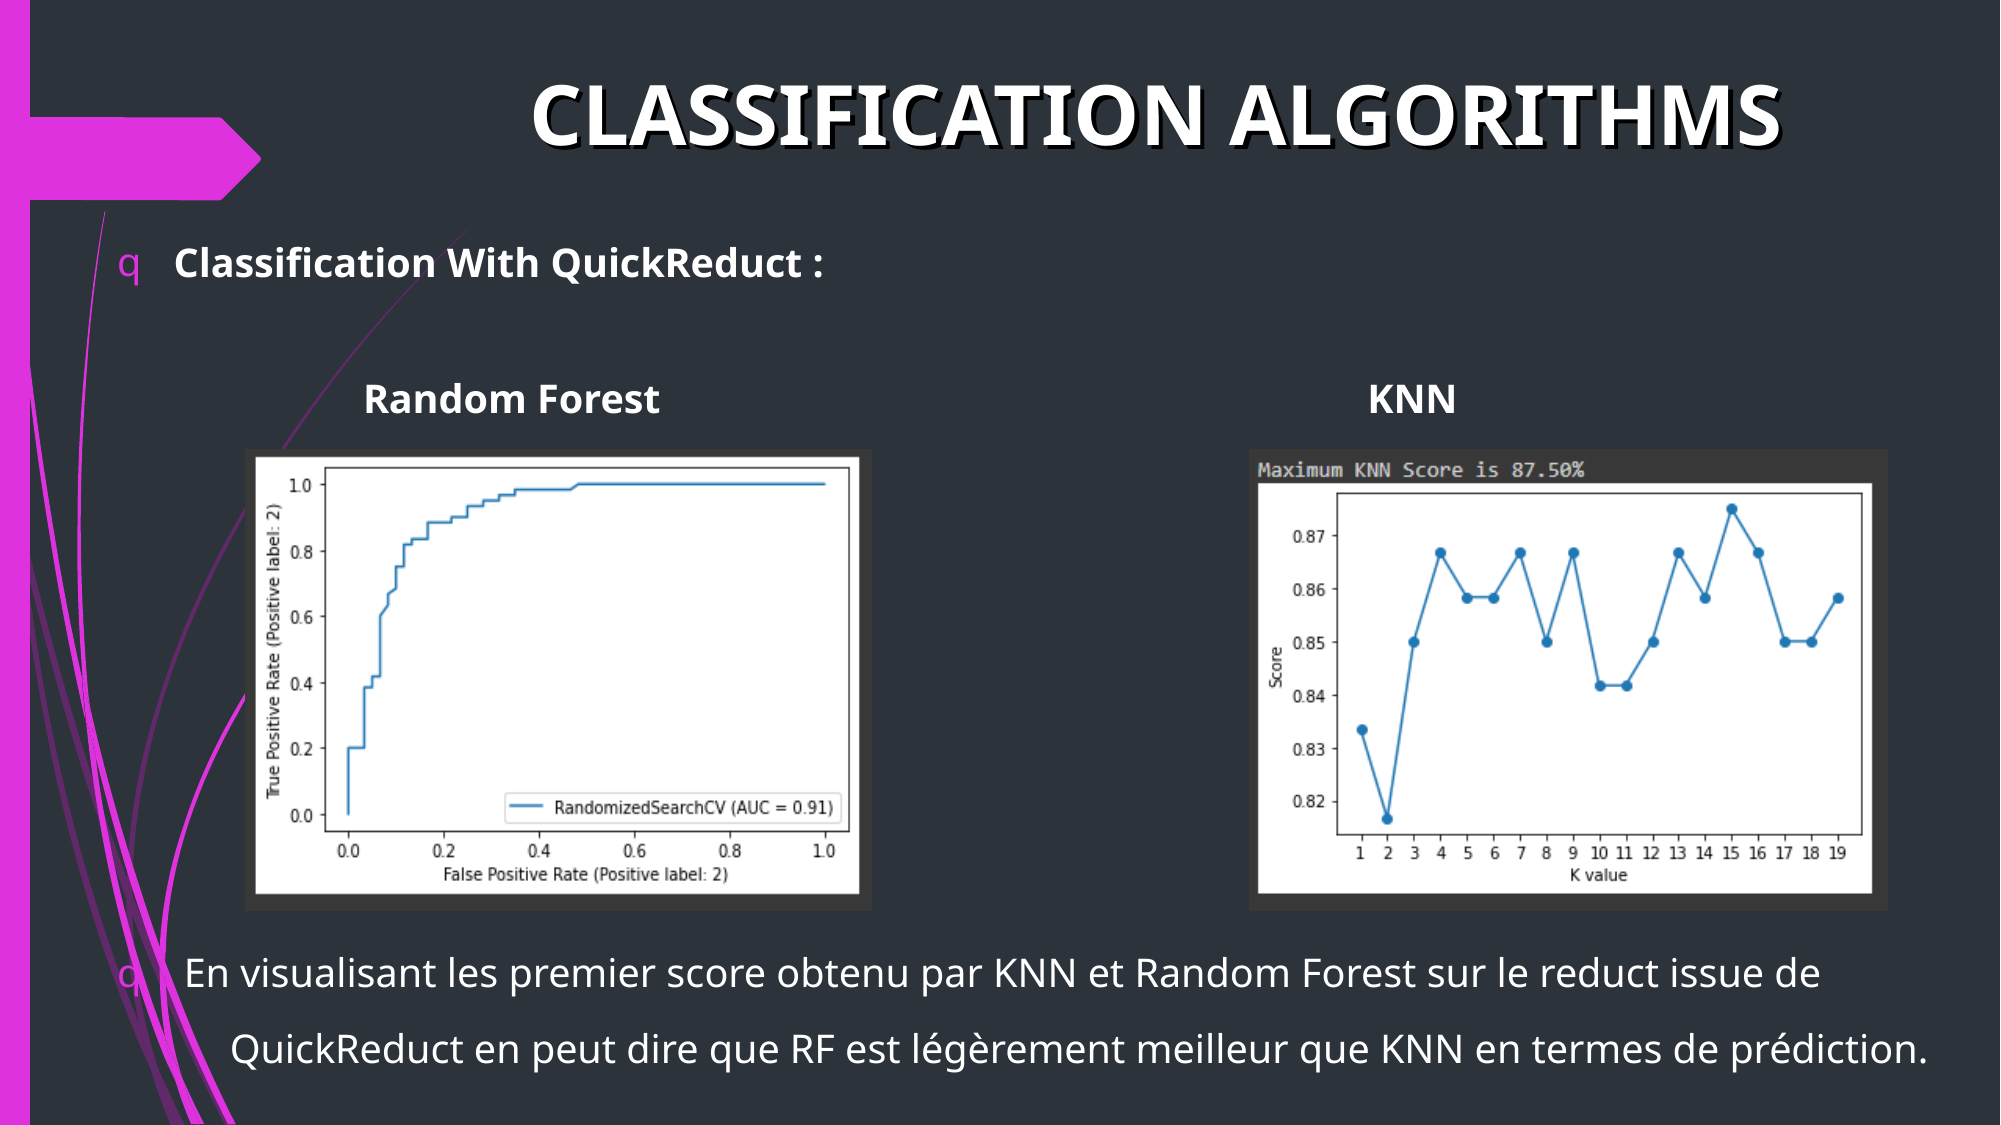

# CLASSIFICATION ALGORITHMS
Classification With QuickReduct :
 Random Forest KNN
 En visualisant les premier score obtenu par KNN et Random Forest sur le reduct issue de QuickReduct en peut dire que RF est légèrement meilleur que KNN en termes de prédiction.